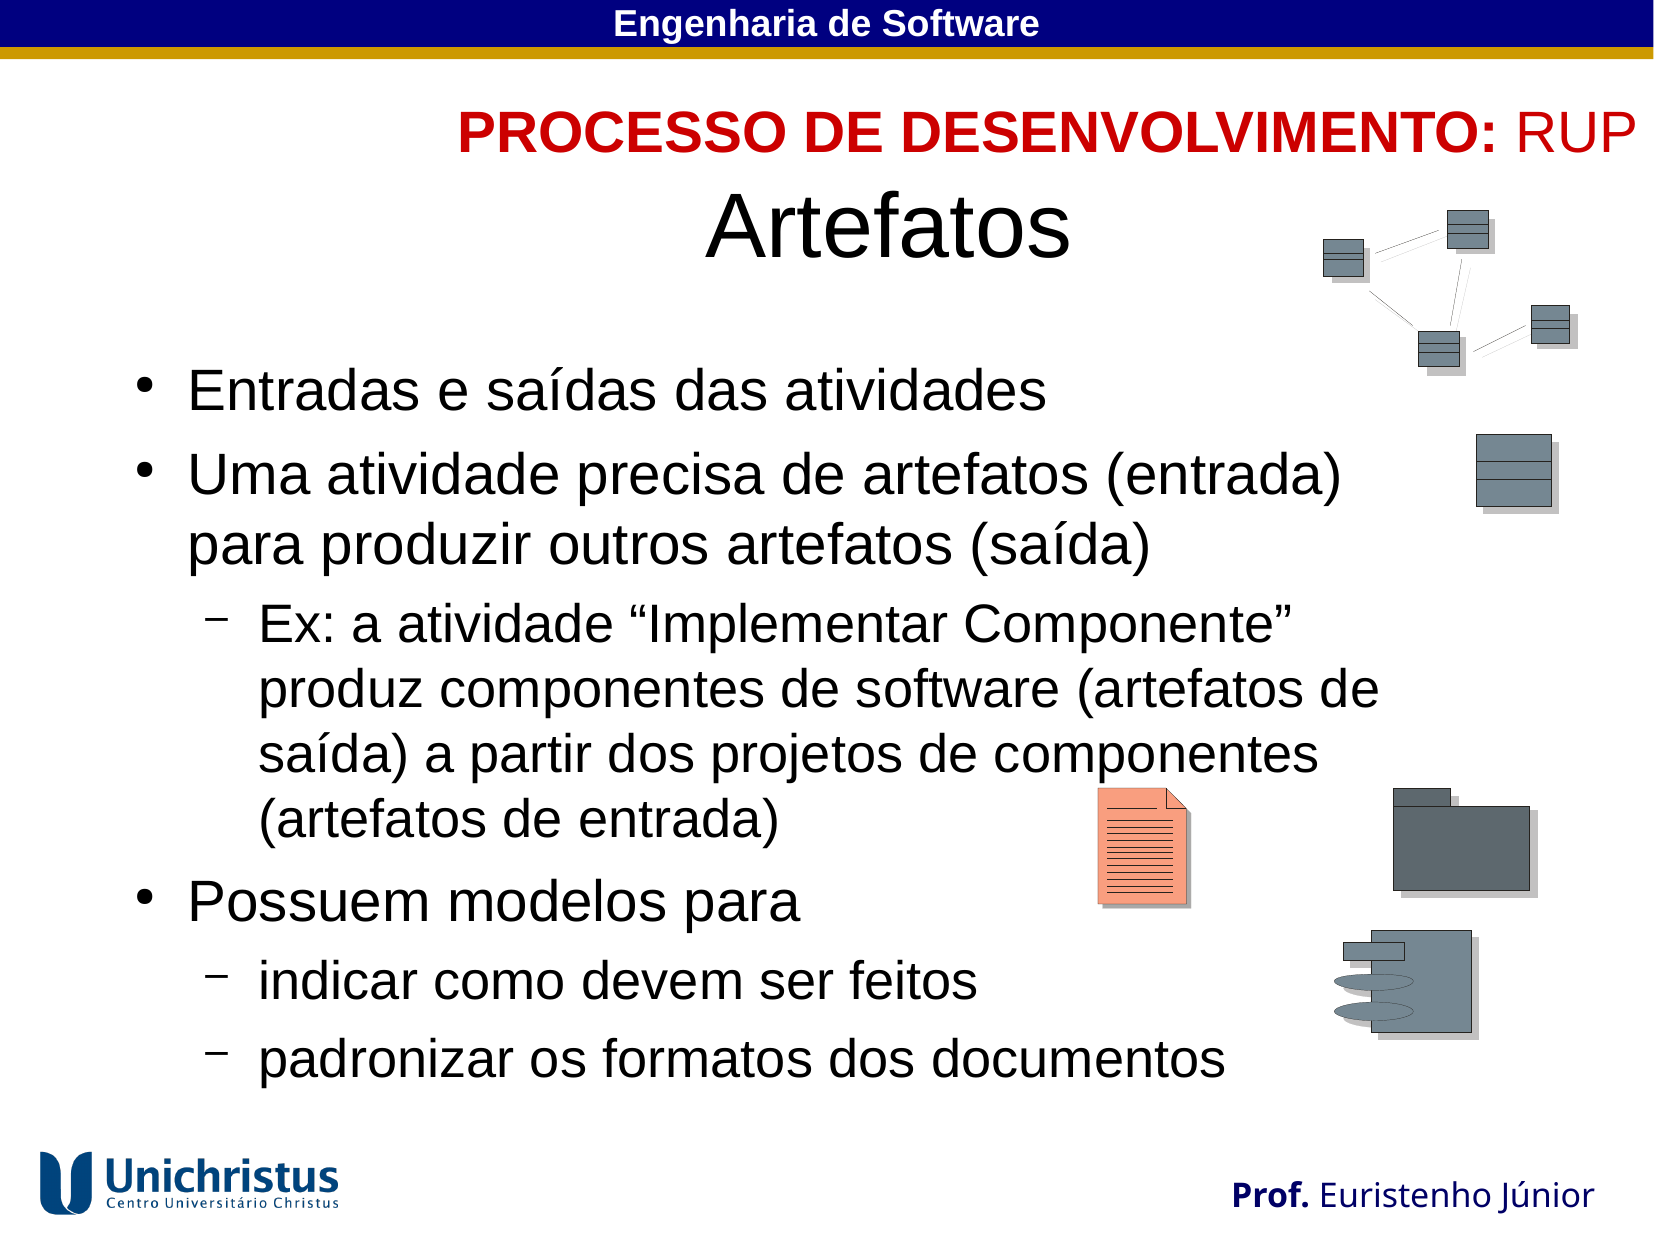

Engenharia de Software
PROCESSO DE DESENVOLVIMENTO: RUP
# Artefatos
Entradas e saídas das atividades
Uma atividade precisa de artefatos (entrada) para produzir outros artefatos (saída)
Ex: a atividade “Implementar Componente” produz componentes de software (artefatos de saída) a partir dos projetos de componentes (artefatos de entrada)
Possuem modelos para
indicar como devem ser feitos
padronizar os formatos dos documentos
Prof. Euristenho Júnior